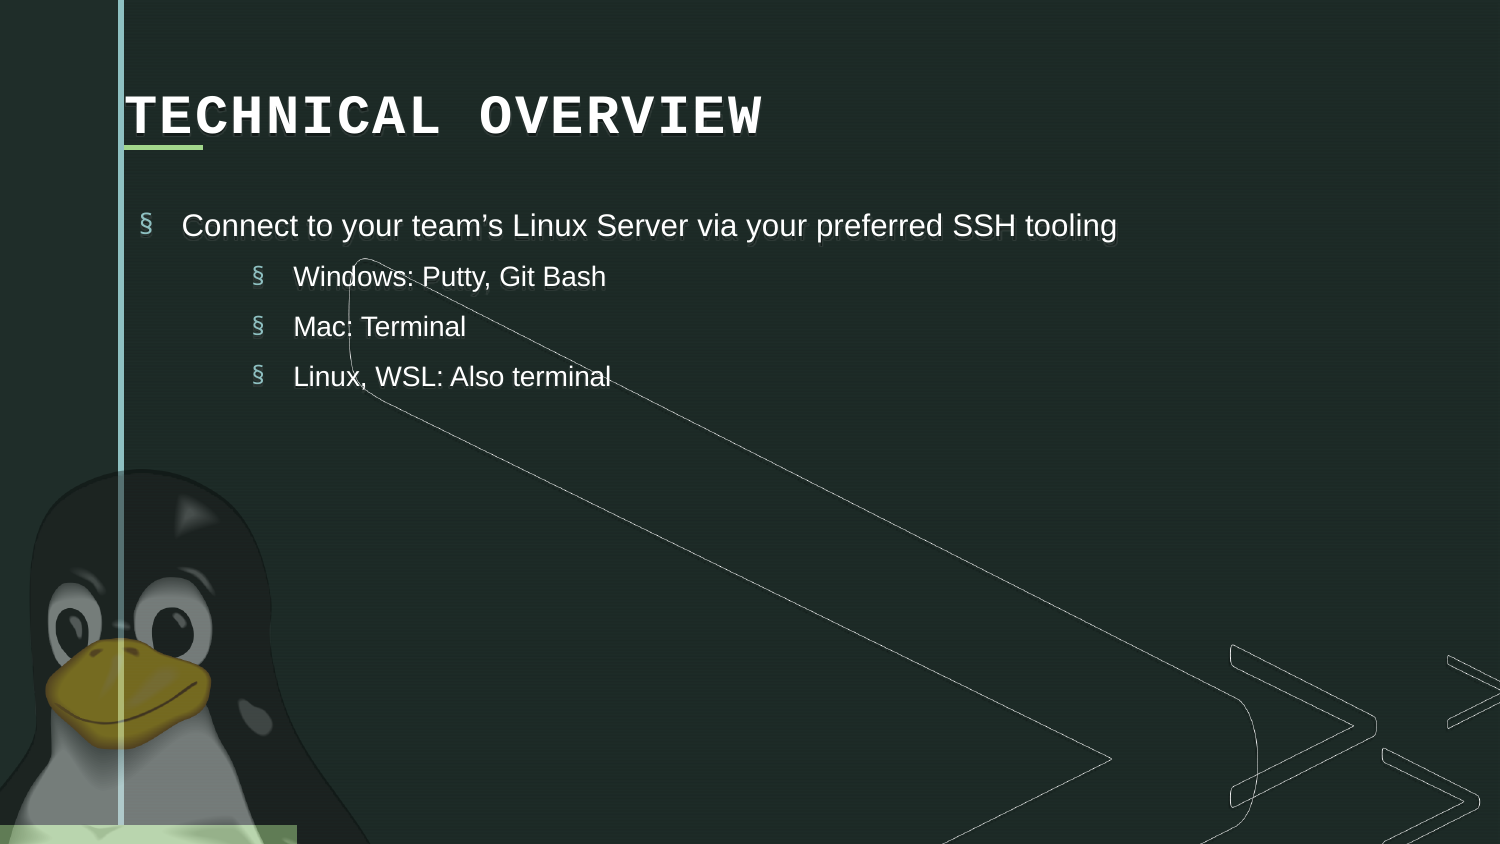

Technical Overview
# Connect to your team’s Linux Server via your preferred SSH tooling
Windows: Putty, Git Bash
Mac: Terminal
Linux, WSL: Also terminal